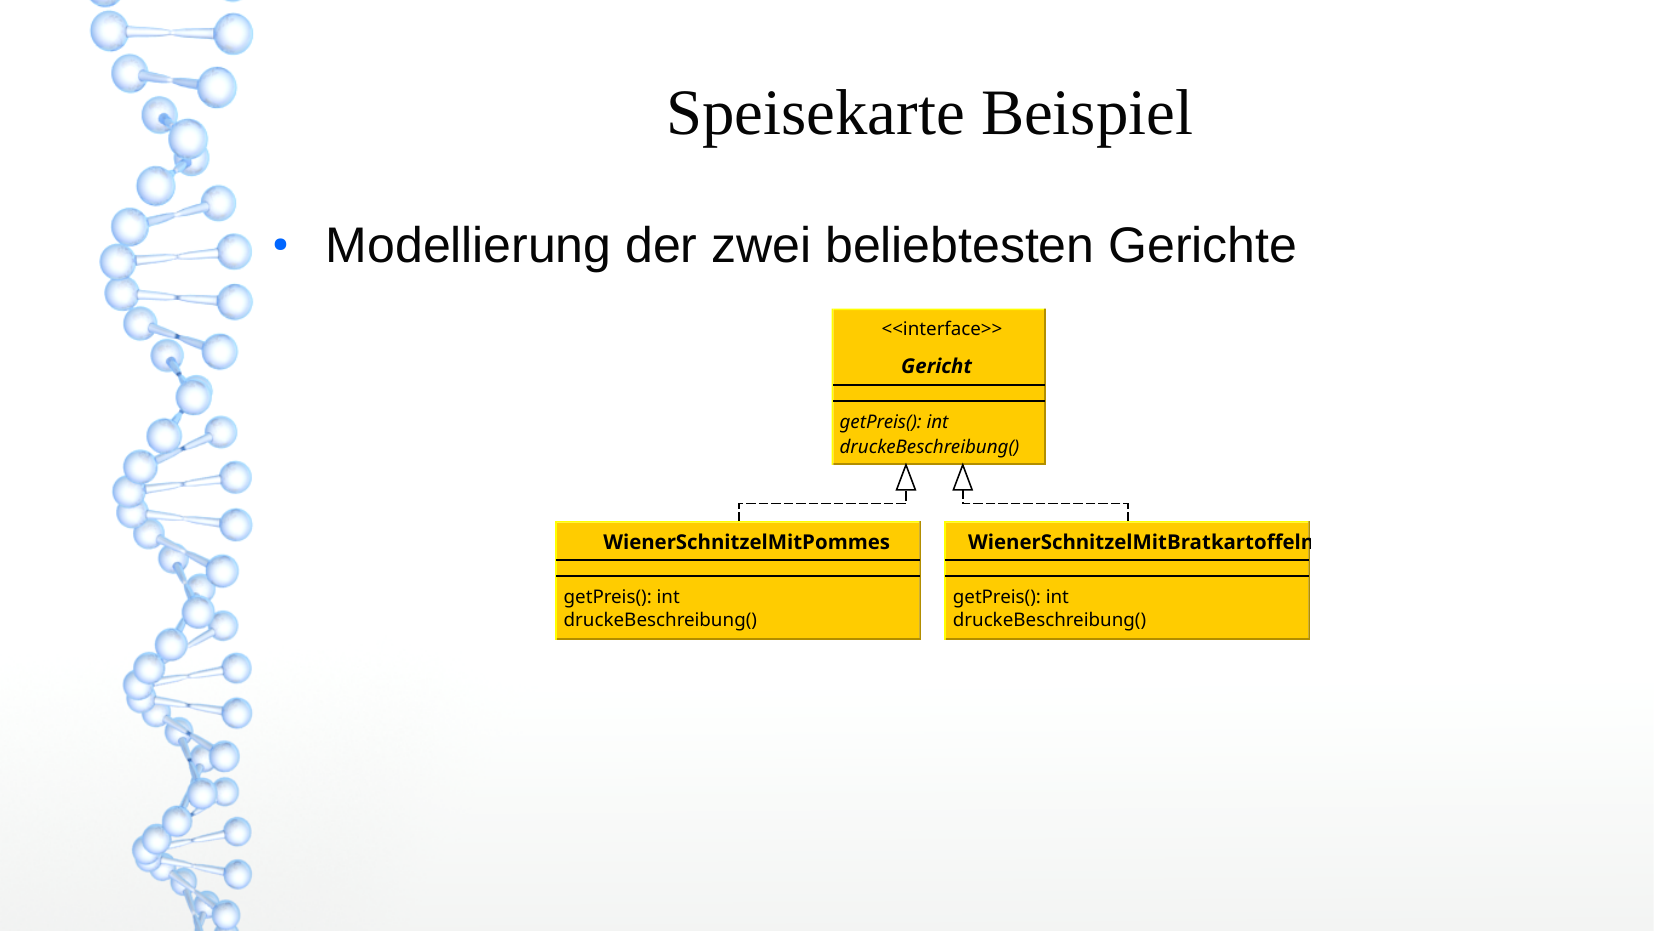

# Speisekarte Beispiel
Modellierung der zwei beliebtesten Gerichte